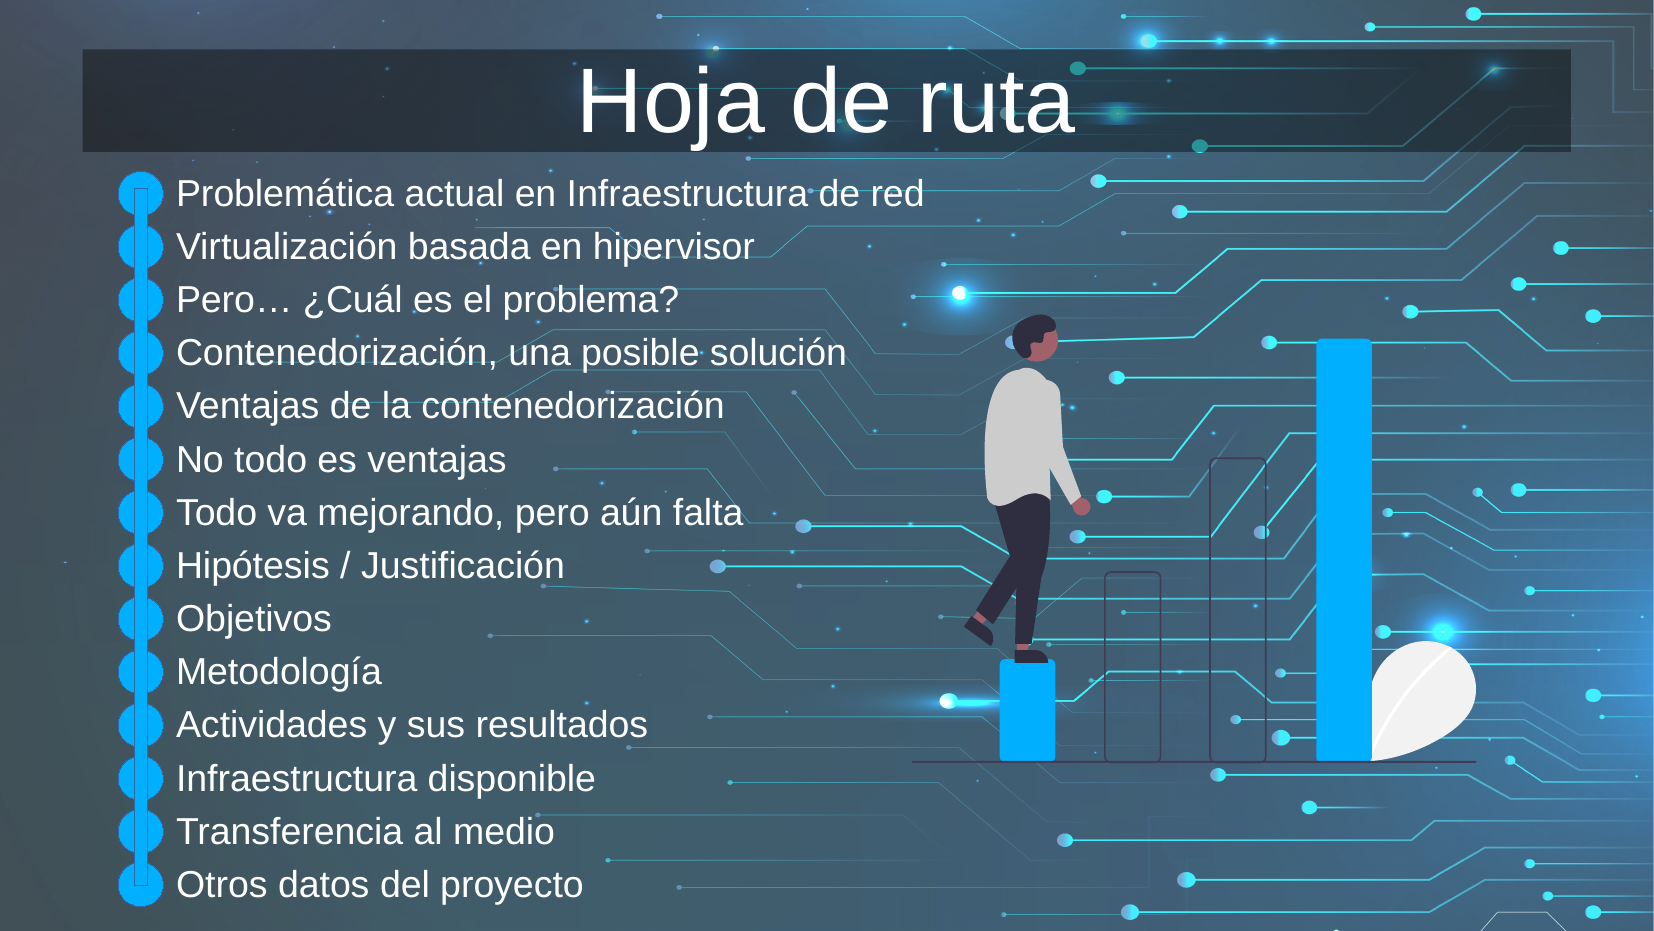

# Hoja de ruta
Problemática actual en Infraestructura de red
Virtualización basada en hipervisor
Pero… ¿Cuál es el problema?
Contenedorización, una posible solución
Ventajas de la contenedorización
No todo es ventajas
Todo va mejorando, pero aún falta
Hipótesis / Justificación
Objetivos
Metodología
Actividades y sus resultados
Infraestructura disponible
Transferencia al medio
Otros datos del proyecto